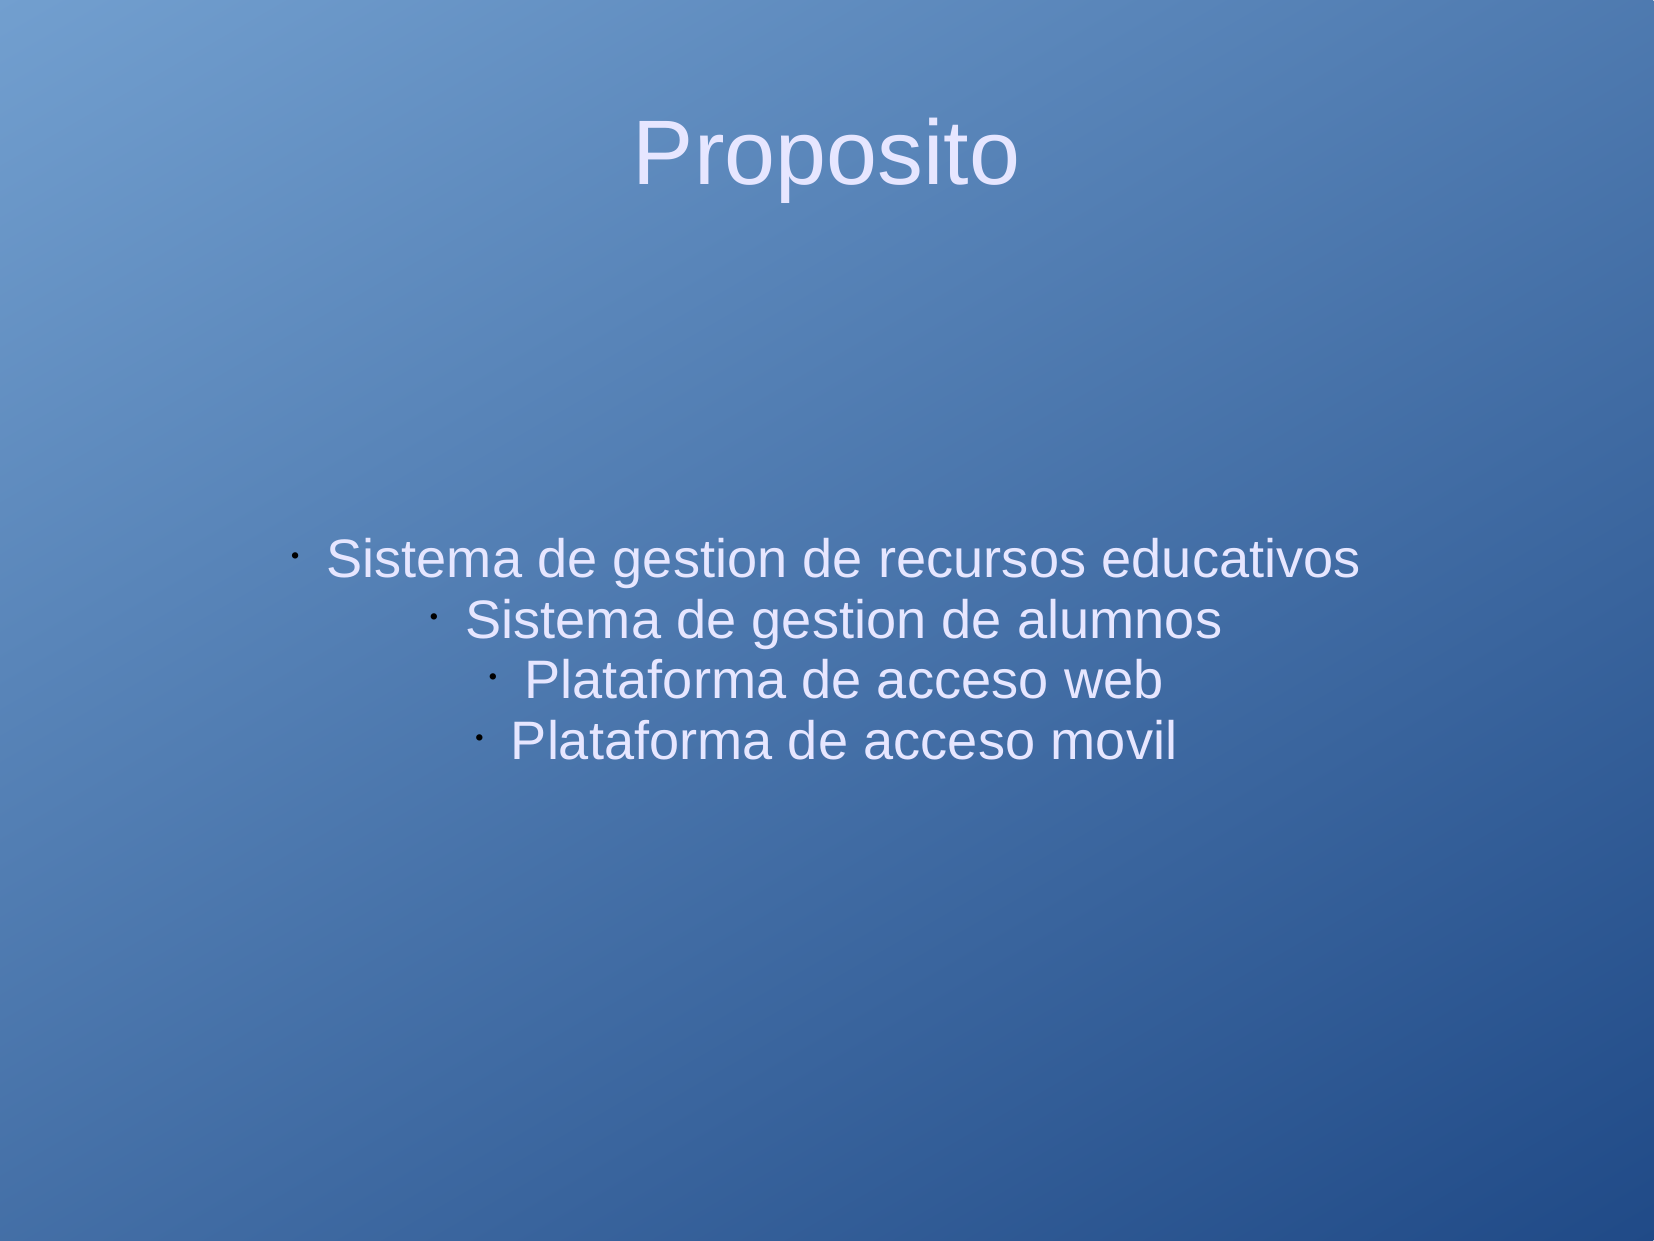

# Proposito
Sistema de gestion de recursos educativos
Sistema de gestion de alumnos
Plataforma de acceso web
Plataforma de acceso movil